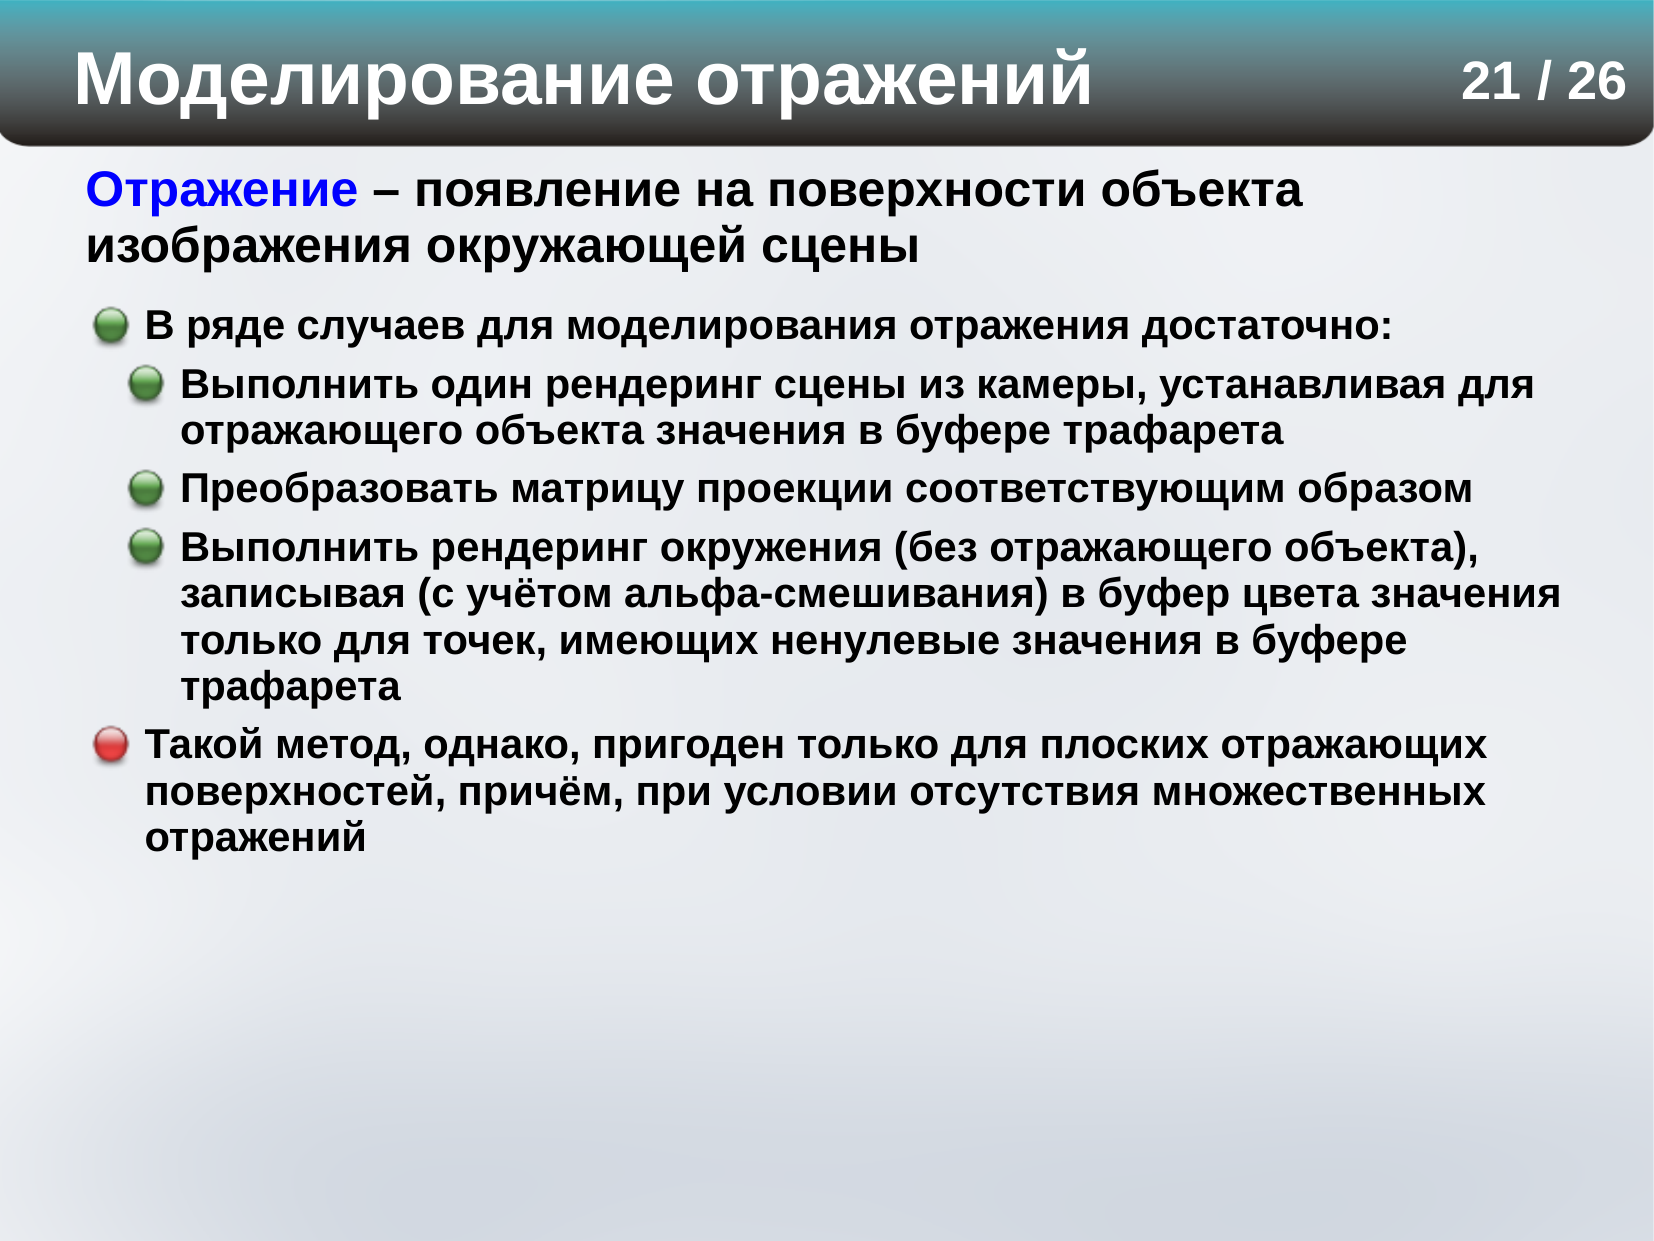

Моделирование отражений
Отражение – появление на поверхности объекта изображения окружающей сцены
В ряде случаев для моделирования отражения достаточно:
Выполнить один рендеринг сцены из камеры, устанавливая для отражающего объекта значения в буфере трафарета
Преобразовать матрицу проекции соответствующим образом
Выполнить рендеринг окружения (без отражающего объекта), записывая (с учётом альфа-смешивания) в буфер цвета значения только для точек, имеющих ненулевые значения в буфере трафарета
Такой метод, однако, пригоден только для плоских отражающих поверхностей, причём, при условии отсутствия множественных отражений